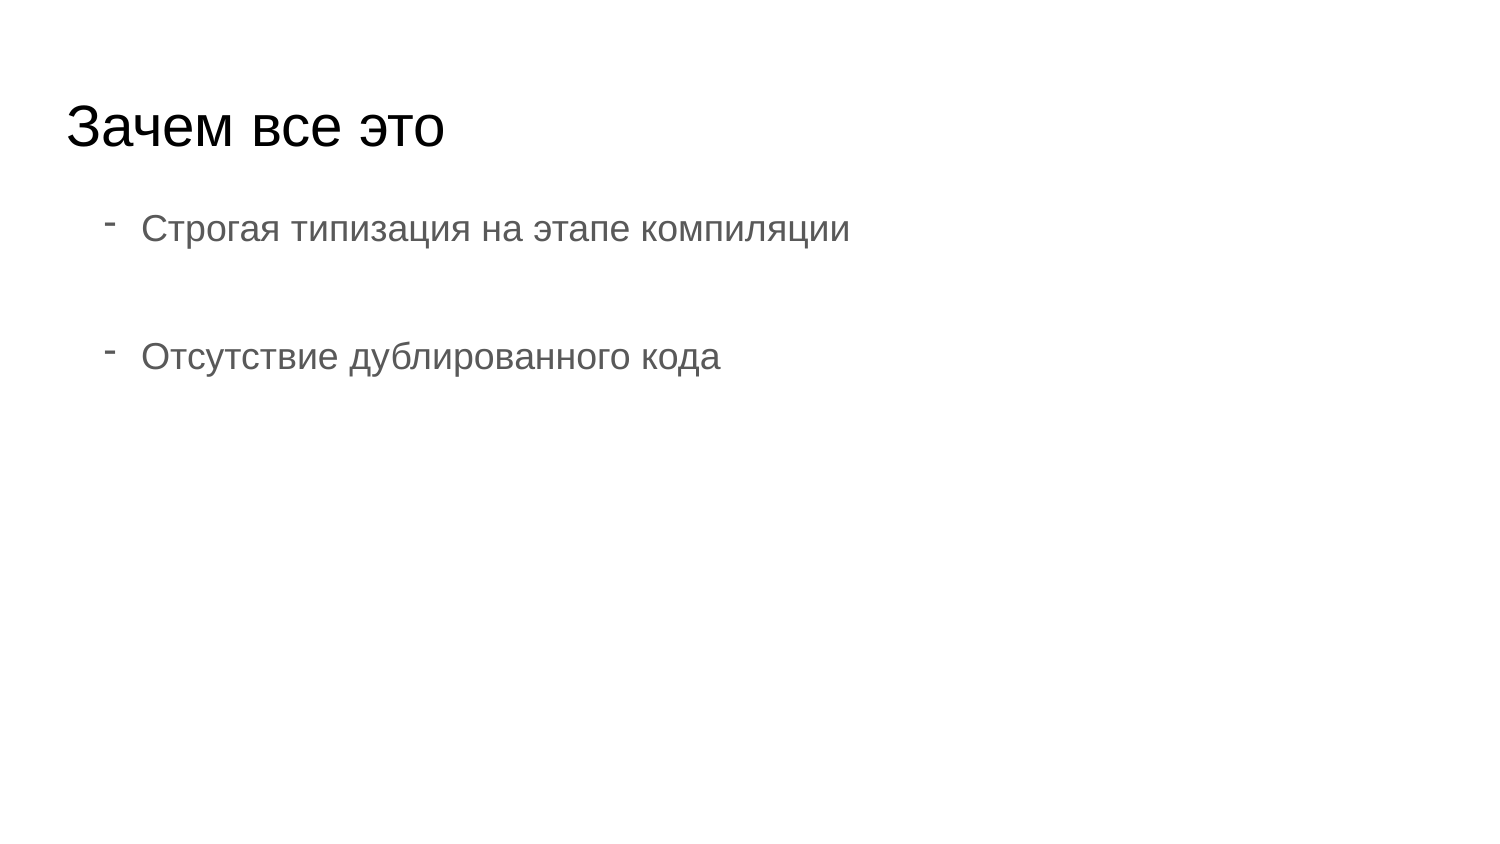

# Зачем все это
Строгая типизация на этапе компиляции
Отсутствие дублированного кода